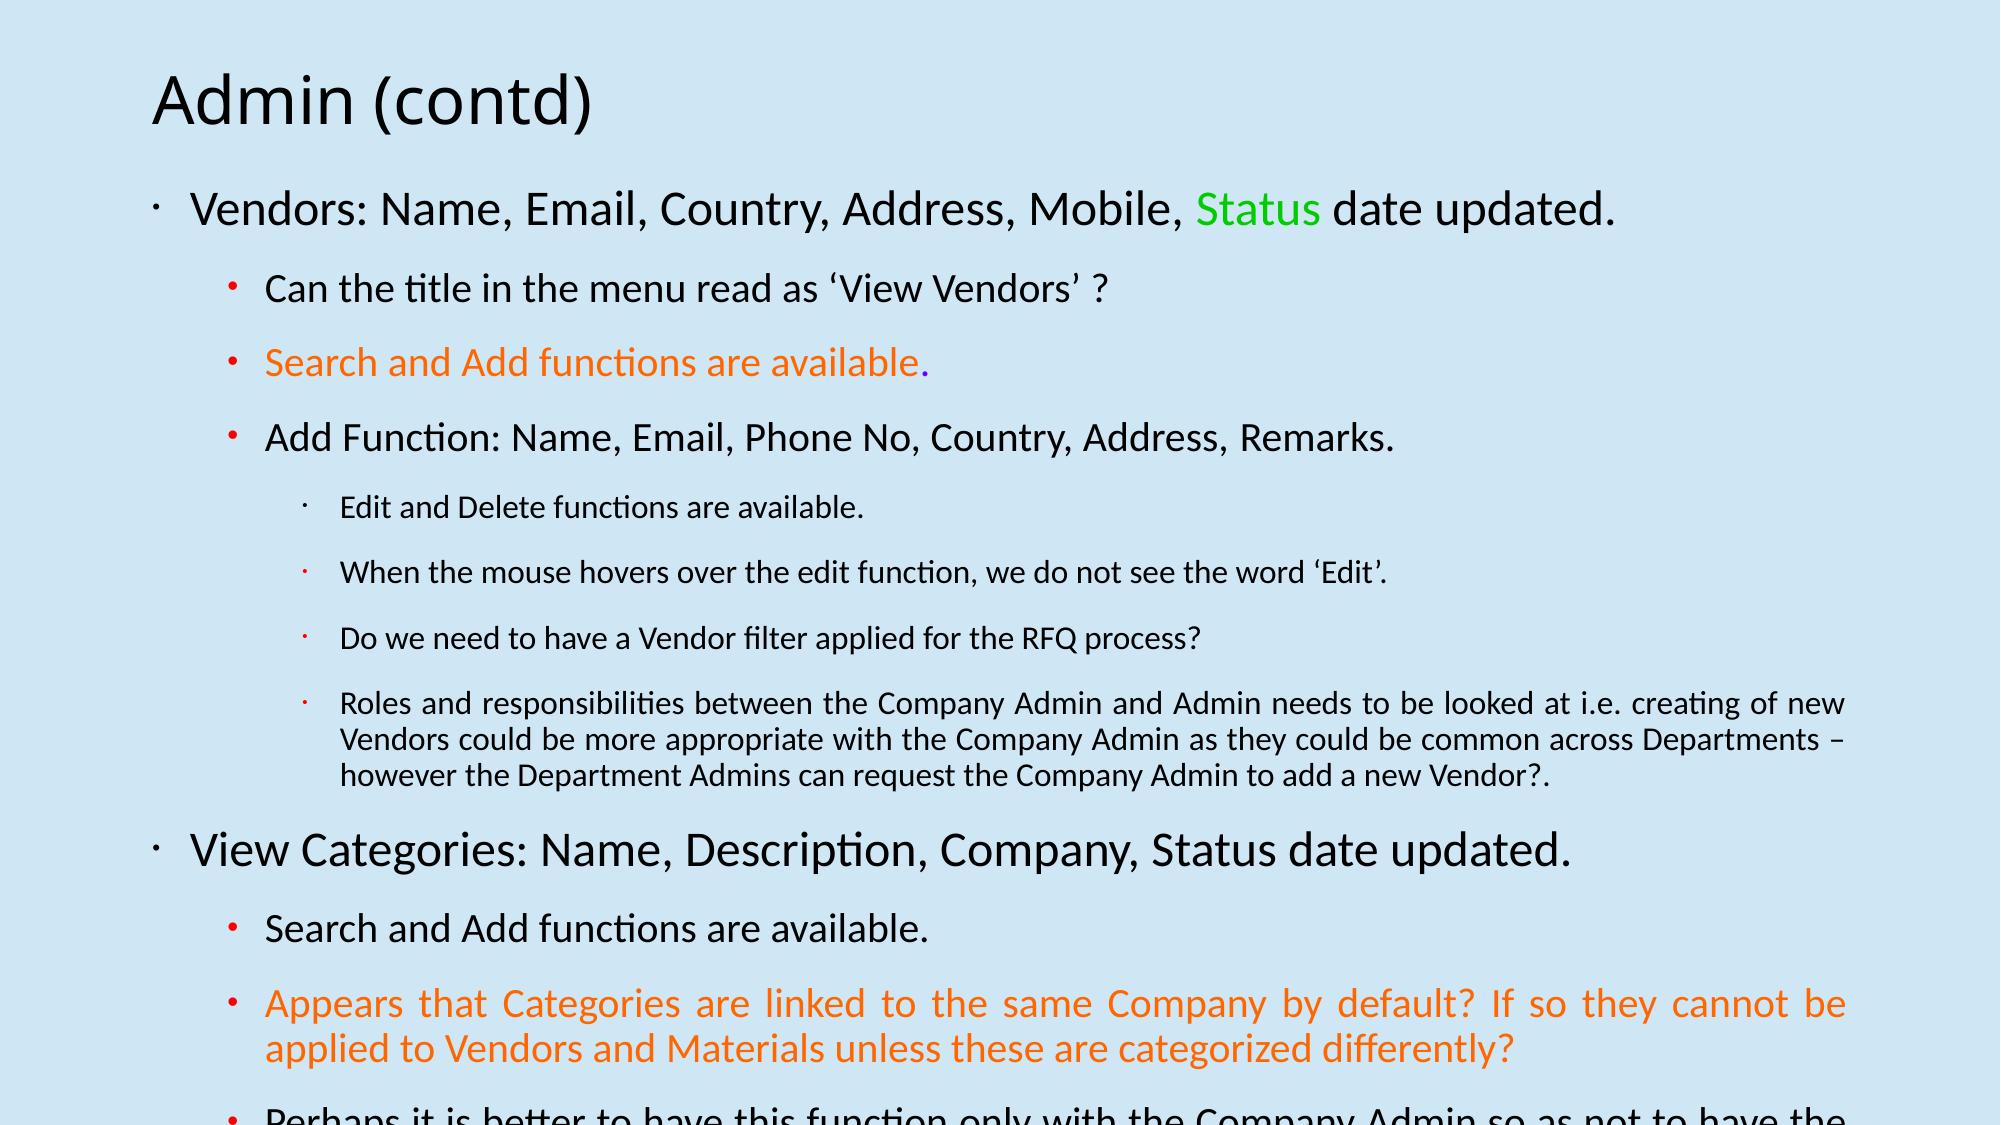

# Admin (contd)
Vendors: Name, Email, Country, Address, Mobile, Status date updated.
Can the title in the menu read as ‘View Vendors’ ?
Search and Add functions are available.
Add Function: Name, Email, Phone No, Country, Address, 	Remarks.
Edit and Delete functions are available.
When the mouse hovers over the edit function, we do not see the word ‘Edit’.
Do we need to have a Vendor filter applied for the RFQ process?
Roles and responsibilities between the Company Admin and Admin needs to be looked at i.e. creating of new Vendors could be more appropriate with the Company Admin as they could be common across Departments – however the Department Admins can request the Company Admin to add a new Vendor?.
View Categories: Name, Description, Company, Status date updated.
Search and Add functions are available.
Appears that Categories are linked to the same Company by default? If so they cannot be applied to Vendors and Materials unless these are categorized differently?
Perhaps it is better to have this function only with the Company Admin so as not to have the same category worded differently by different department Admins – however the Department Admins can request the Company Admin to add a new Category?
Add Function: Name, Category.
Edit and Delete functions are available.
When the mouse hovers over the edit function, we do not see the word ‘Edit’.
Delete function should not be possible if data and records are linked to it.